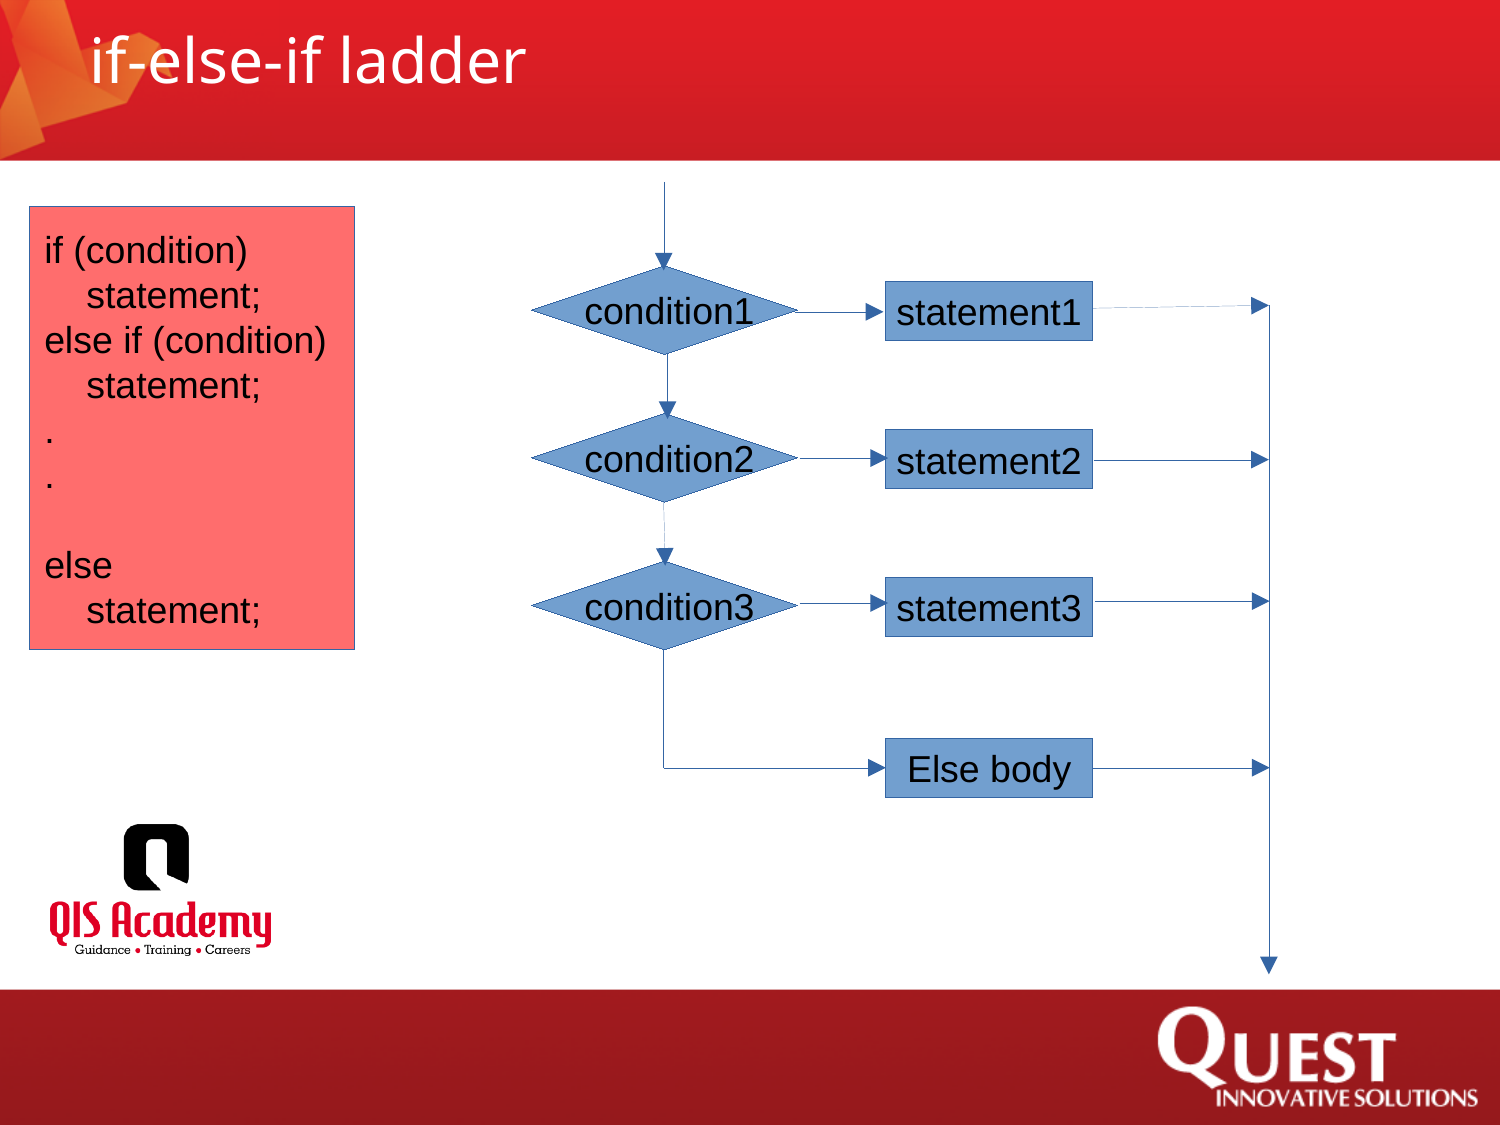

# if-else-if ladder
if (condition)
 statement;
else if (condition)
 statement;
.
.
else
 statement;
 condition1
statement1
 condition2
statement2
 condition3
statement3
Else body